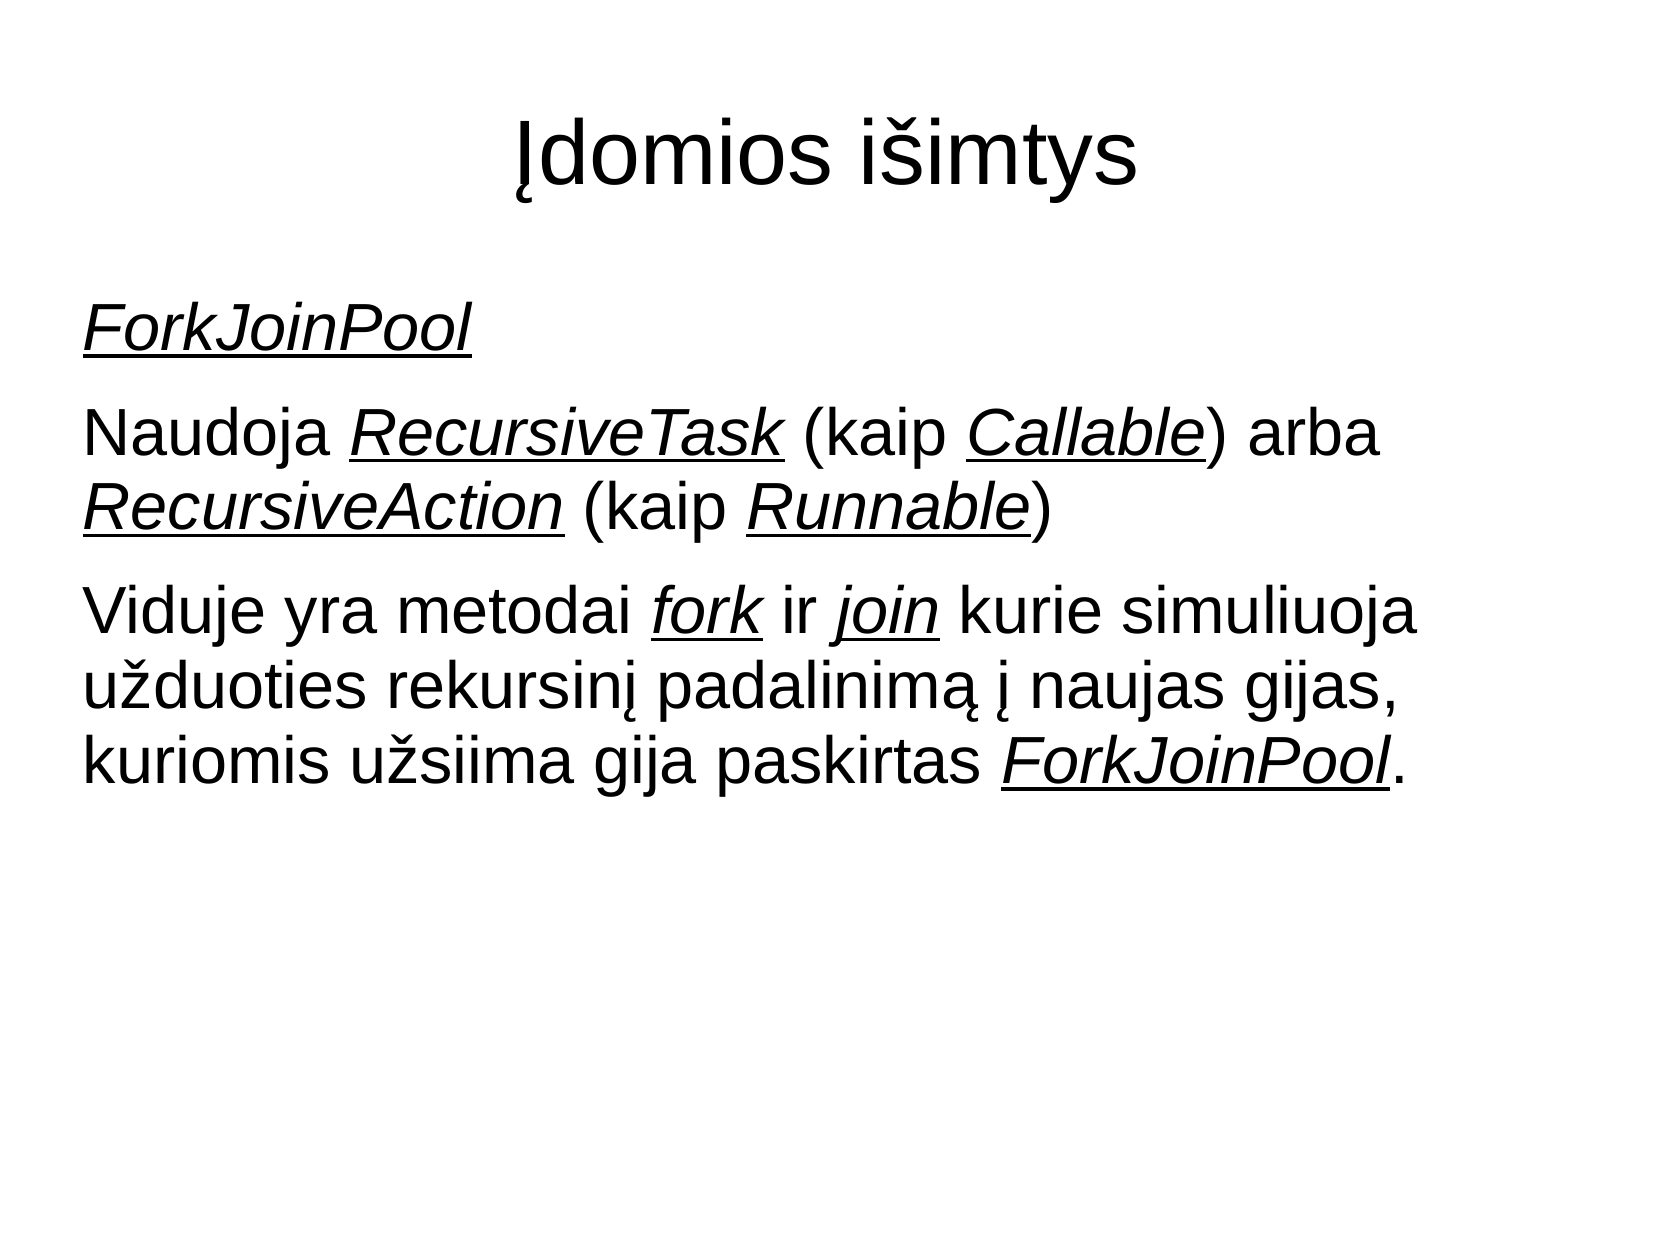

# Įdomios išimtys
ForkJoinPool
Naudoja RecursiveTask (kaip Callable) arba RecursiveAction (kaip Runnable)
Viduje yra metodai fork ir join kurie simuliuoja užduoties rekursinį padalinimą į naujas gijas, kuriomis užsiima gija paskirtas ForkJoinPool.